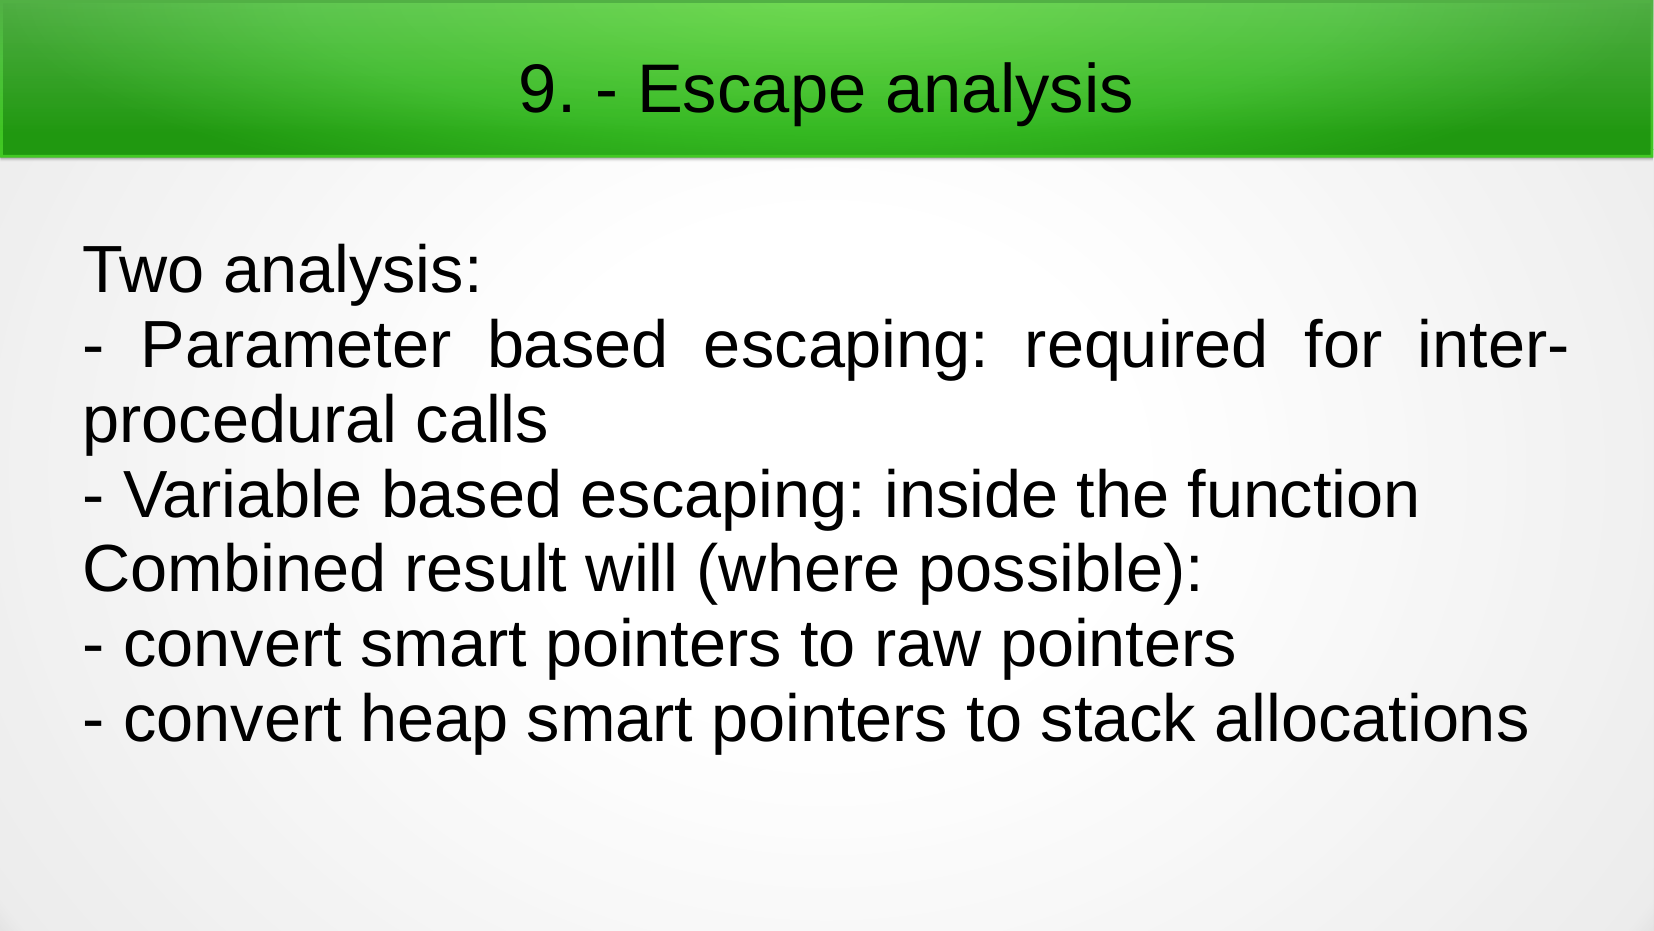

# 9. - Escape analysis
Two analysis:
- Parameter based escaping: required for inter-procedural calls
- Variable based escaping: inside the function
Combined result will (where possible):
- convert smart pointers to raw pointers
- convert heap smart pointers to stack allocations